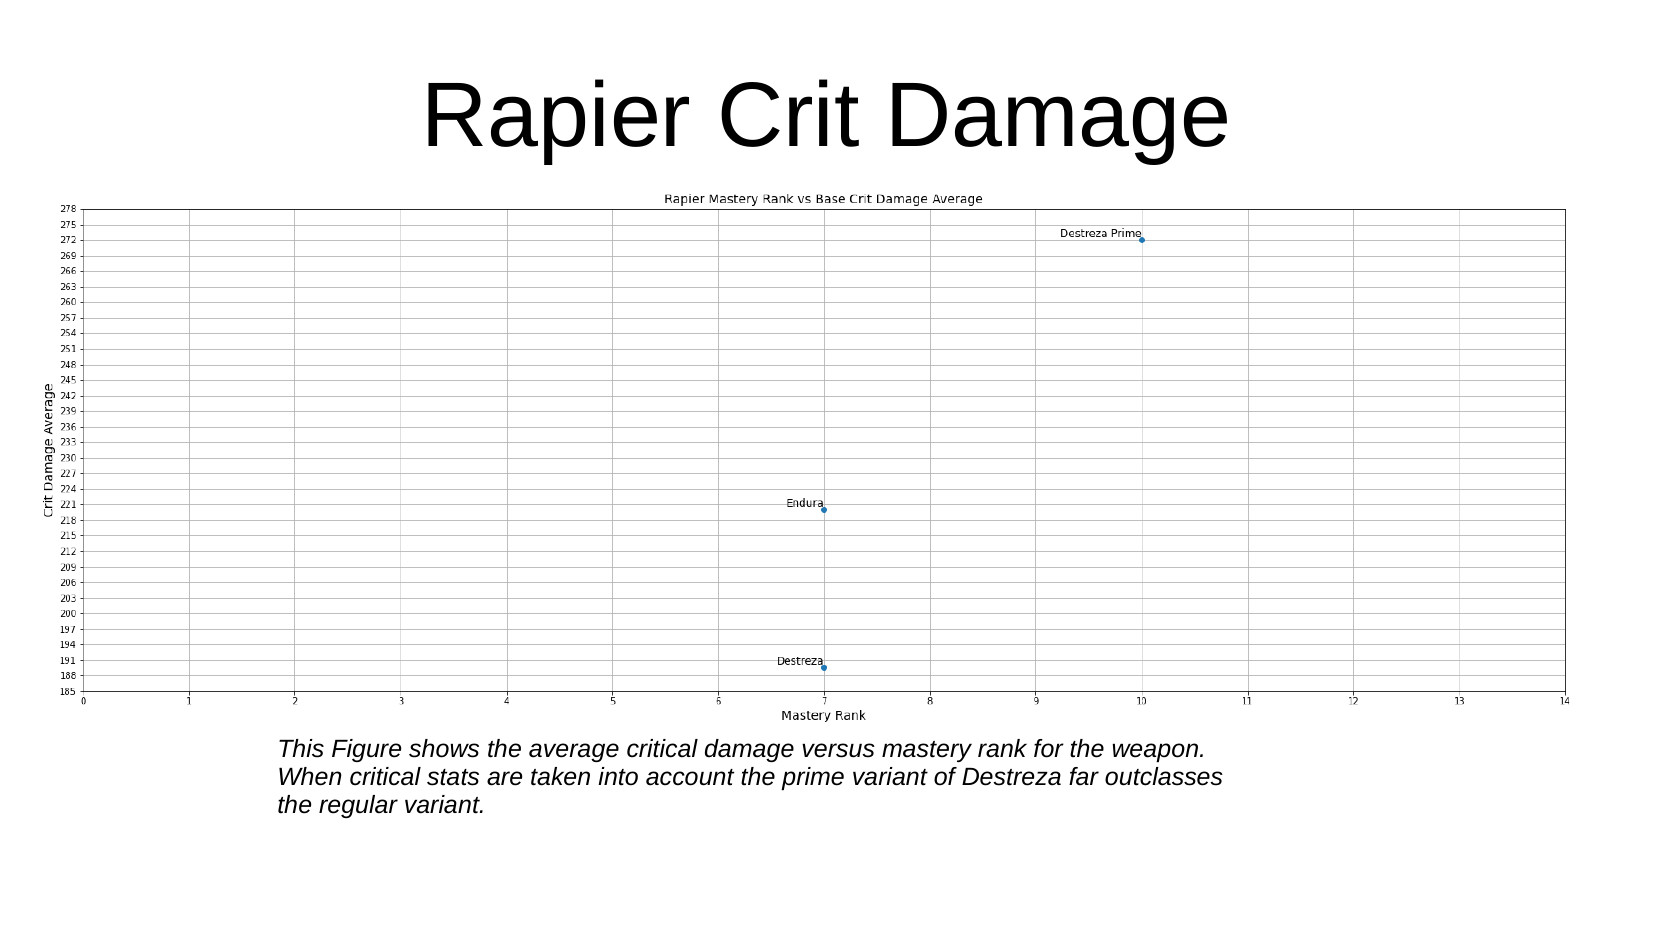

# Rapier Crit Damage
This Figure shows the average critical damage versus mastery rank for the weapon. When critical stats are taken into account the prime variant of Destreza far outclasses the regular variant.